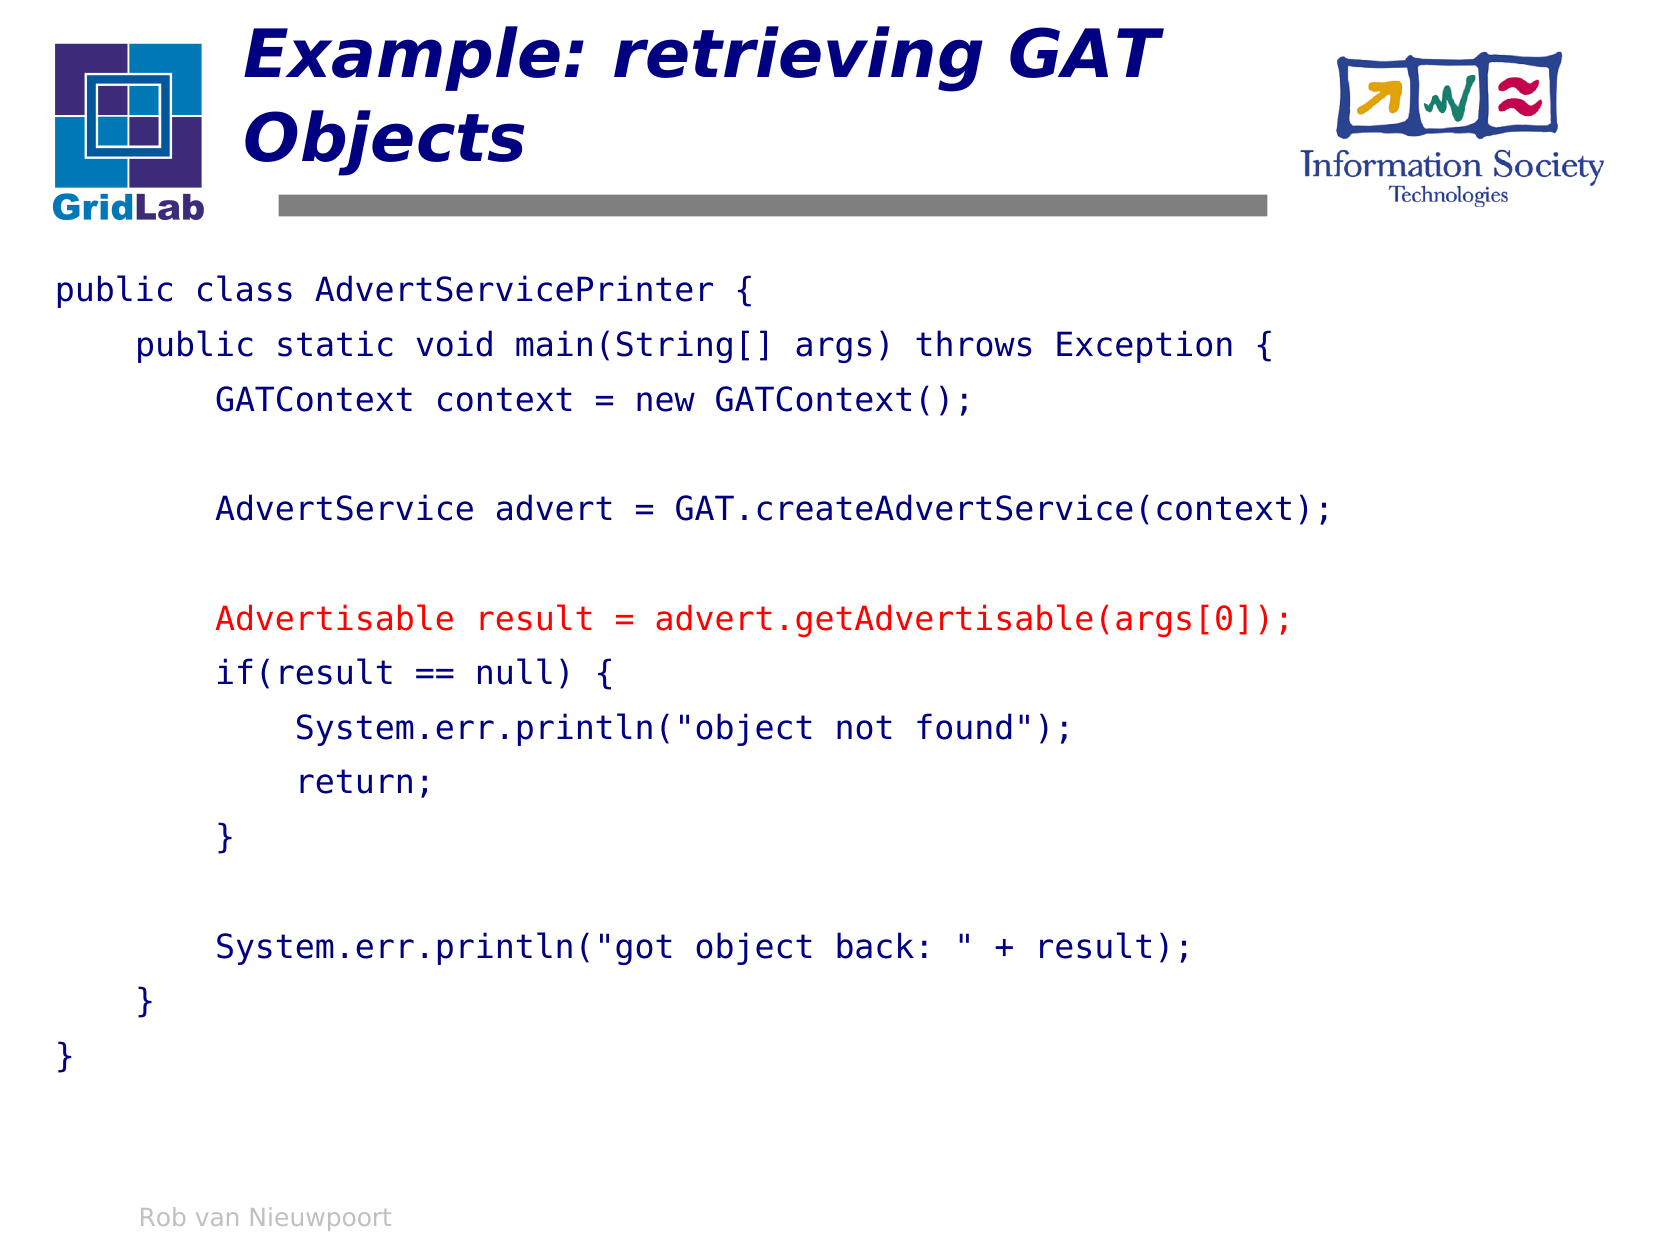

# Example: retrieving GAT Objects
public class AdvertServicePrinter {
 public static void main(String[] args) throws Exception {
 GATContext context = new GATContext();
 AdvertService advert = GAT.createAdvertService(context);
 Advertisable result = advert.getAdvertisable(args[0]);
 if(result == null) {
 System.err.println("object not found");
 return;
 }
 System.err.println("got object back: " + result);
 }
}